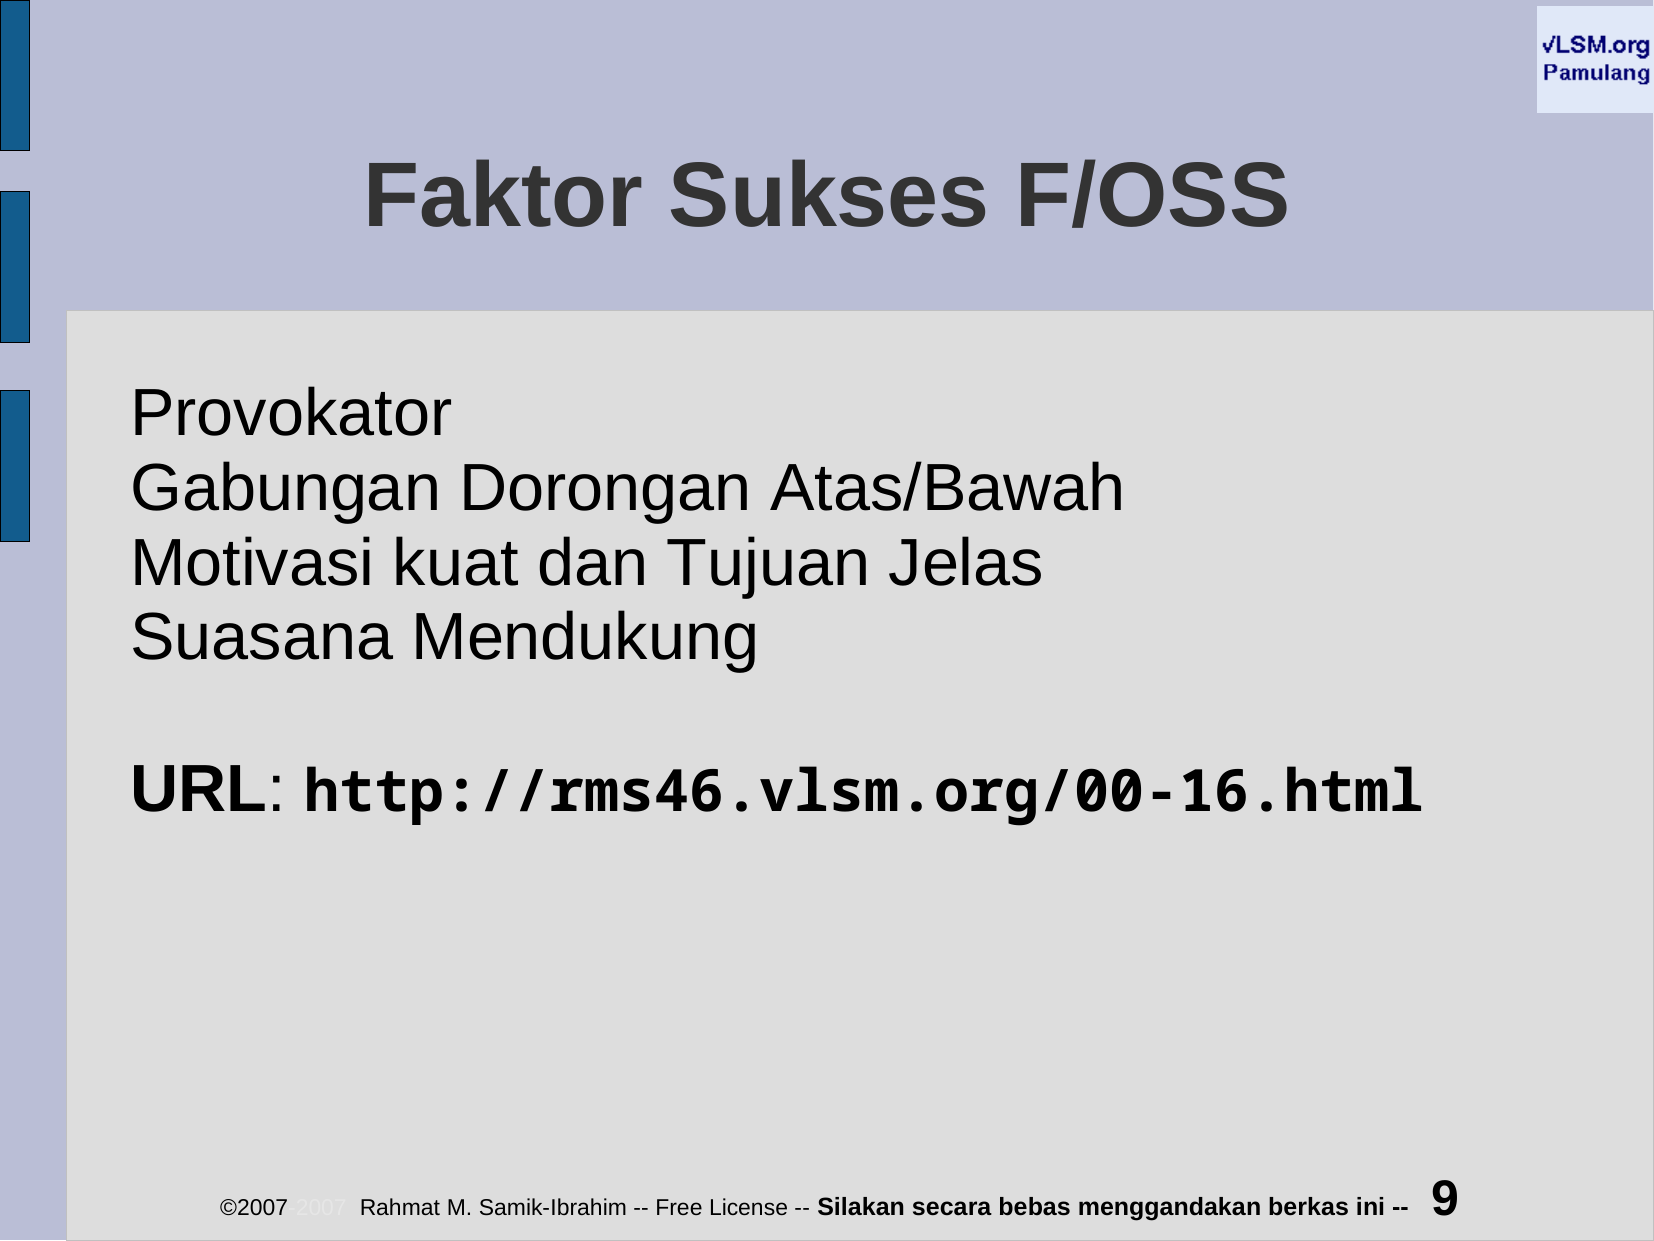

# Faktor Sukses F/OSS
Provokator
Gabungan Dorongan Atas/Bawah
Motivasi kuat dan Tujuan Jelas
Suasana Mendukung
URL: http://rms46.vlsm.org/00-16.html